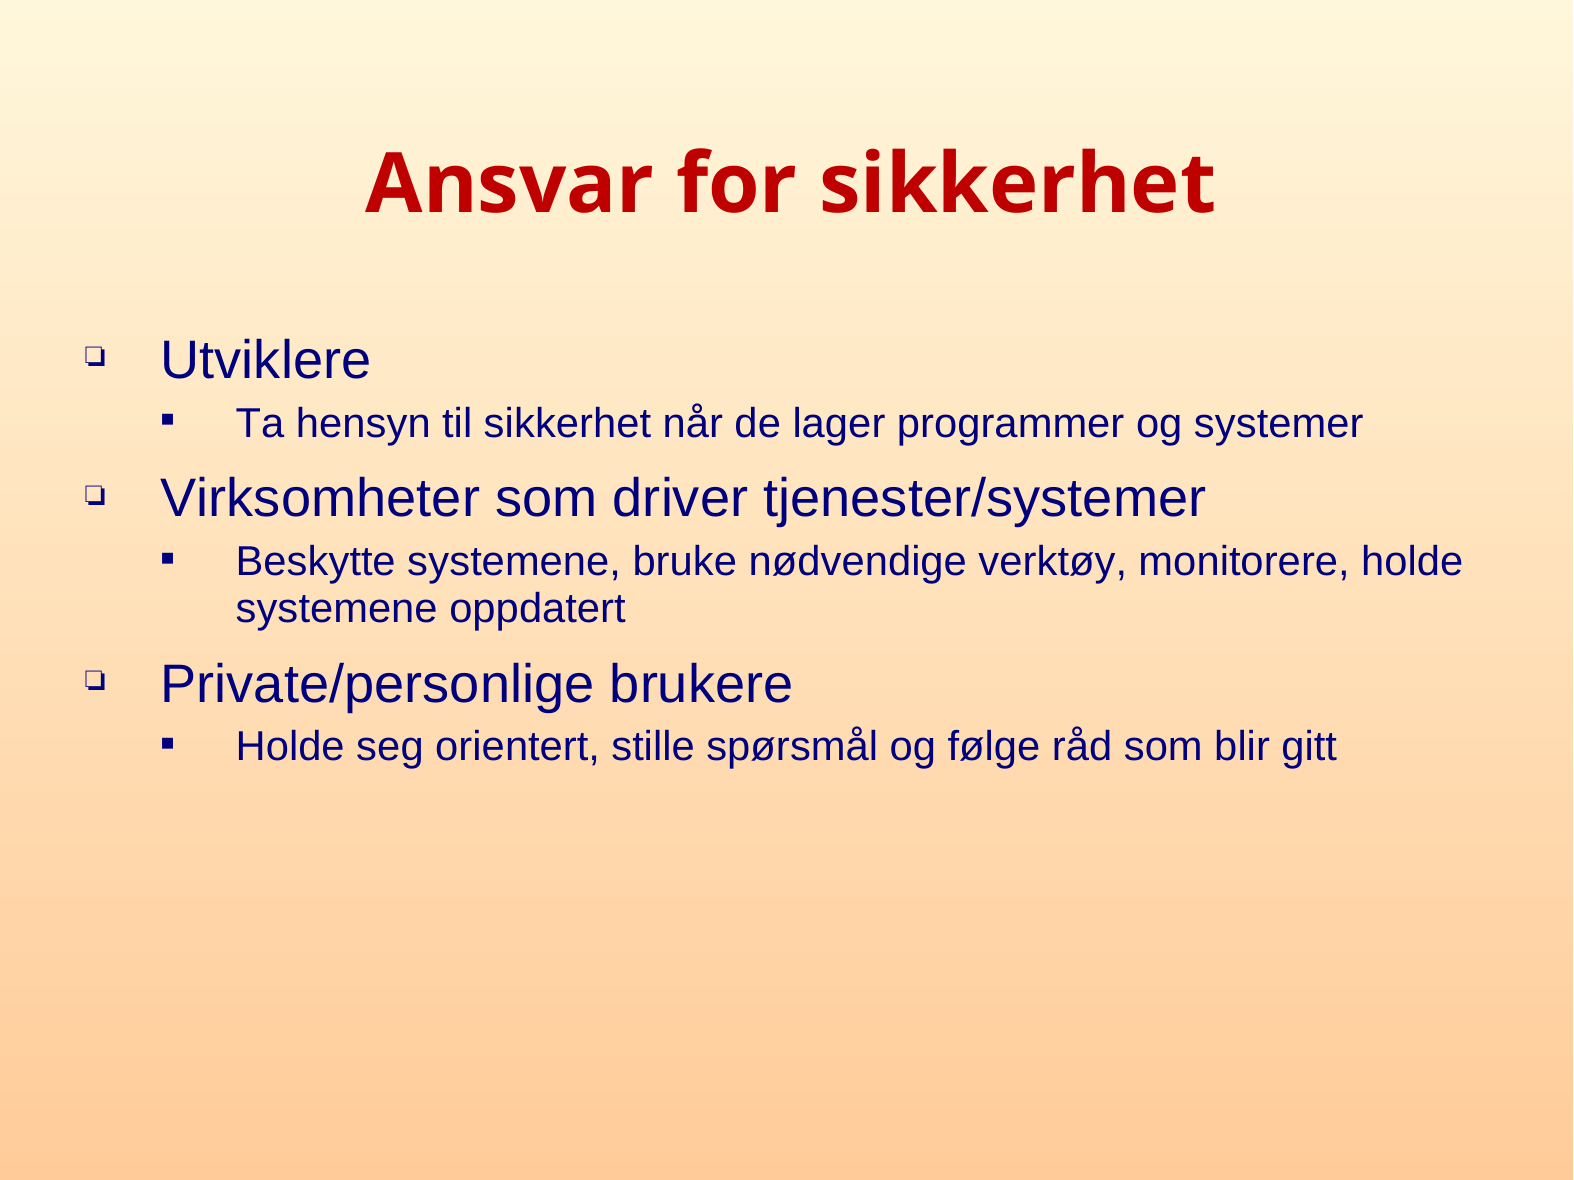

# Ansvar for sikkerhet
Utviklere
Ta hensyn til sikkerhet når de lager programmer og systemer
Virksomheter som driver tjenester/systemer
Beskytte systemene, bruke nødvendige verktøy, monitorere, holde systemene oppdatert
Private/personlige brukere
Holde seg orientert, stille spørsmål og følge råd som blir gitt